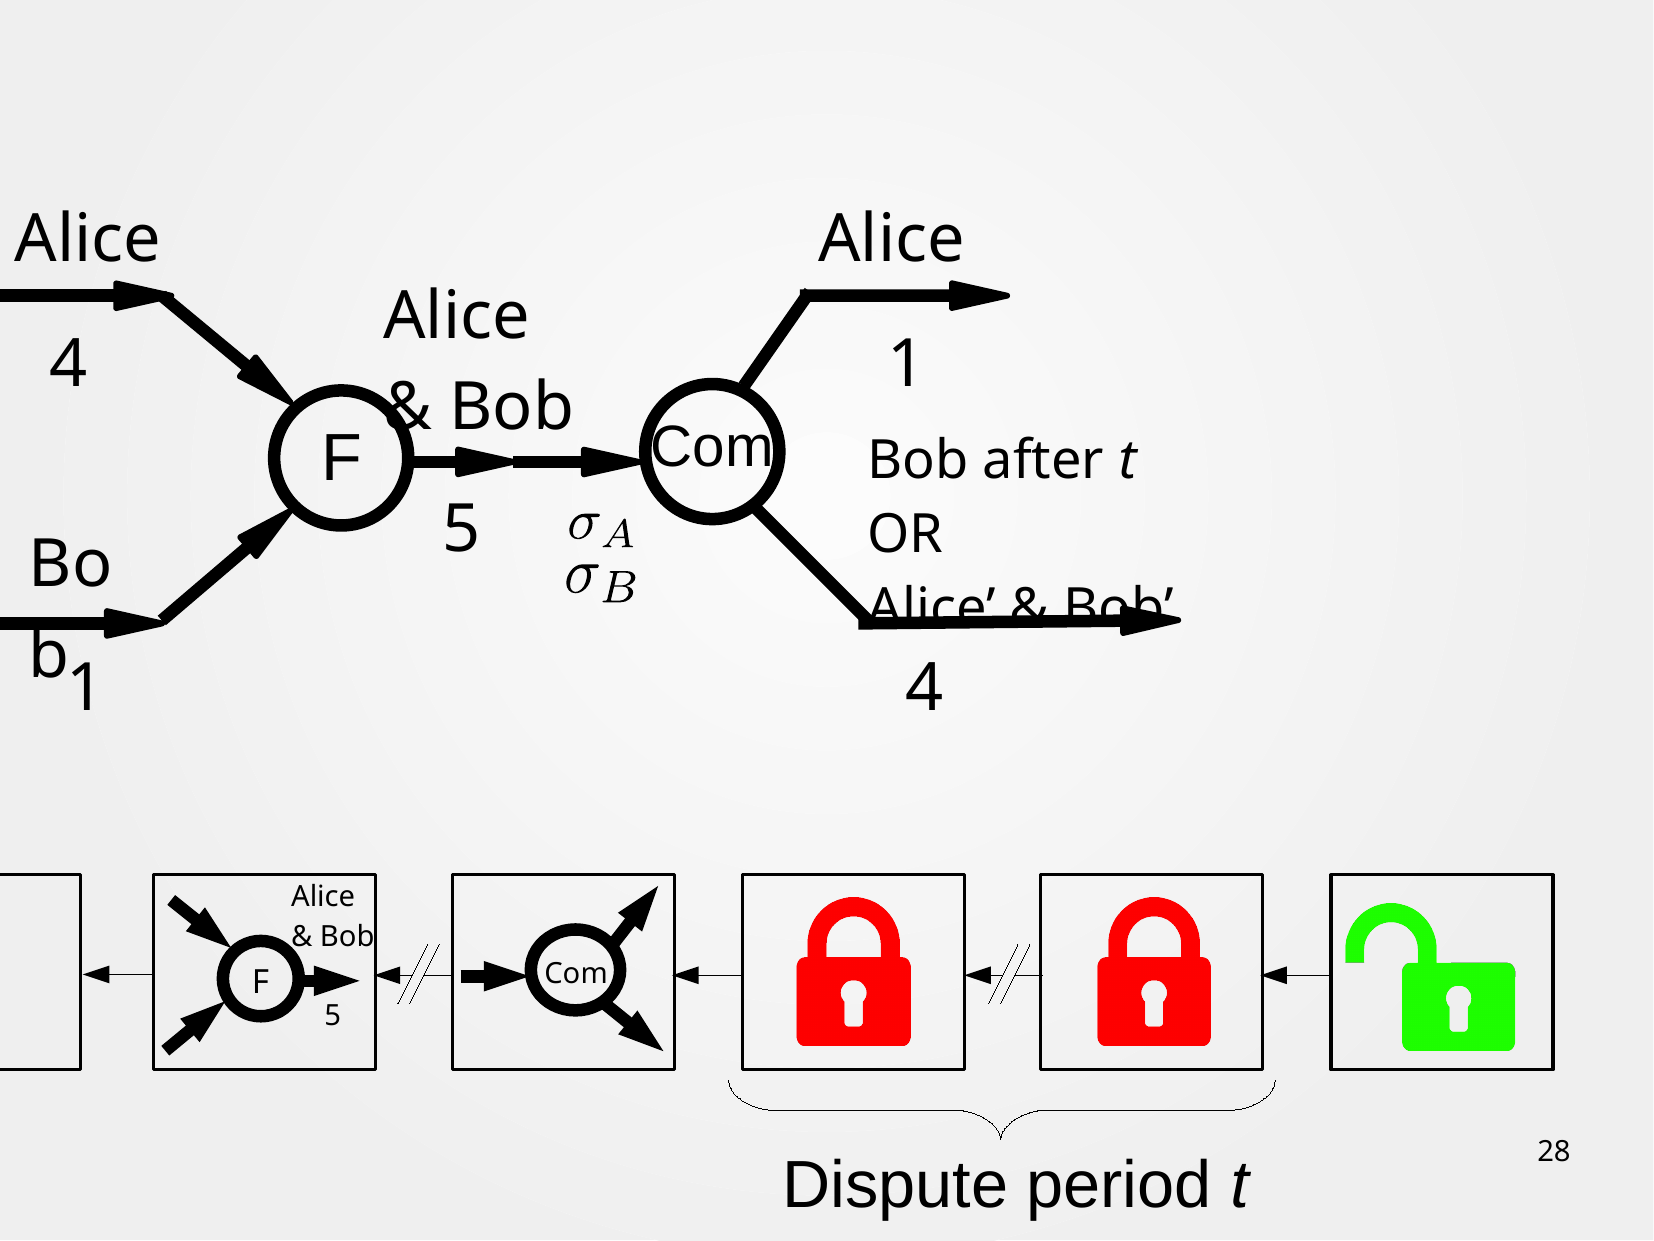

Alice
Alice
Alice
& Bob
1
4
Com
F
Bob after t
OR
Alice’ & Bob’
5
Bob
4
1
Alice
& Bob
Com
F
5
28
Dispute period t